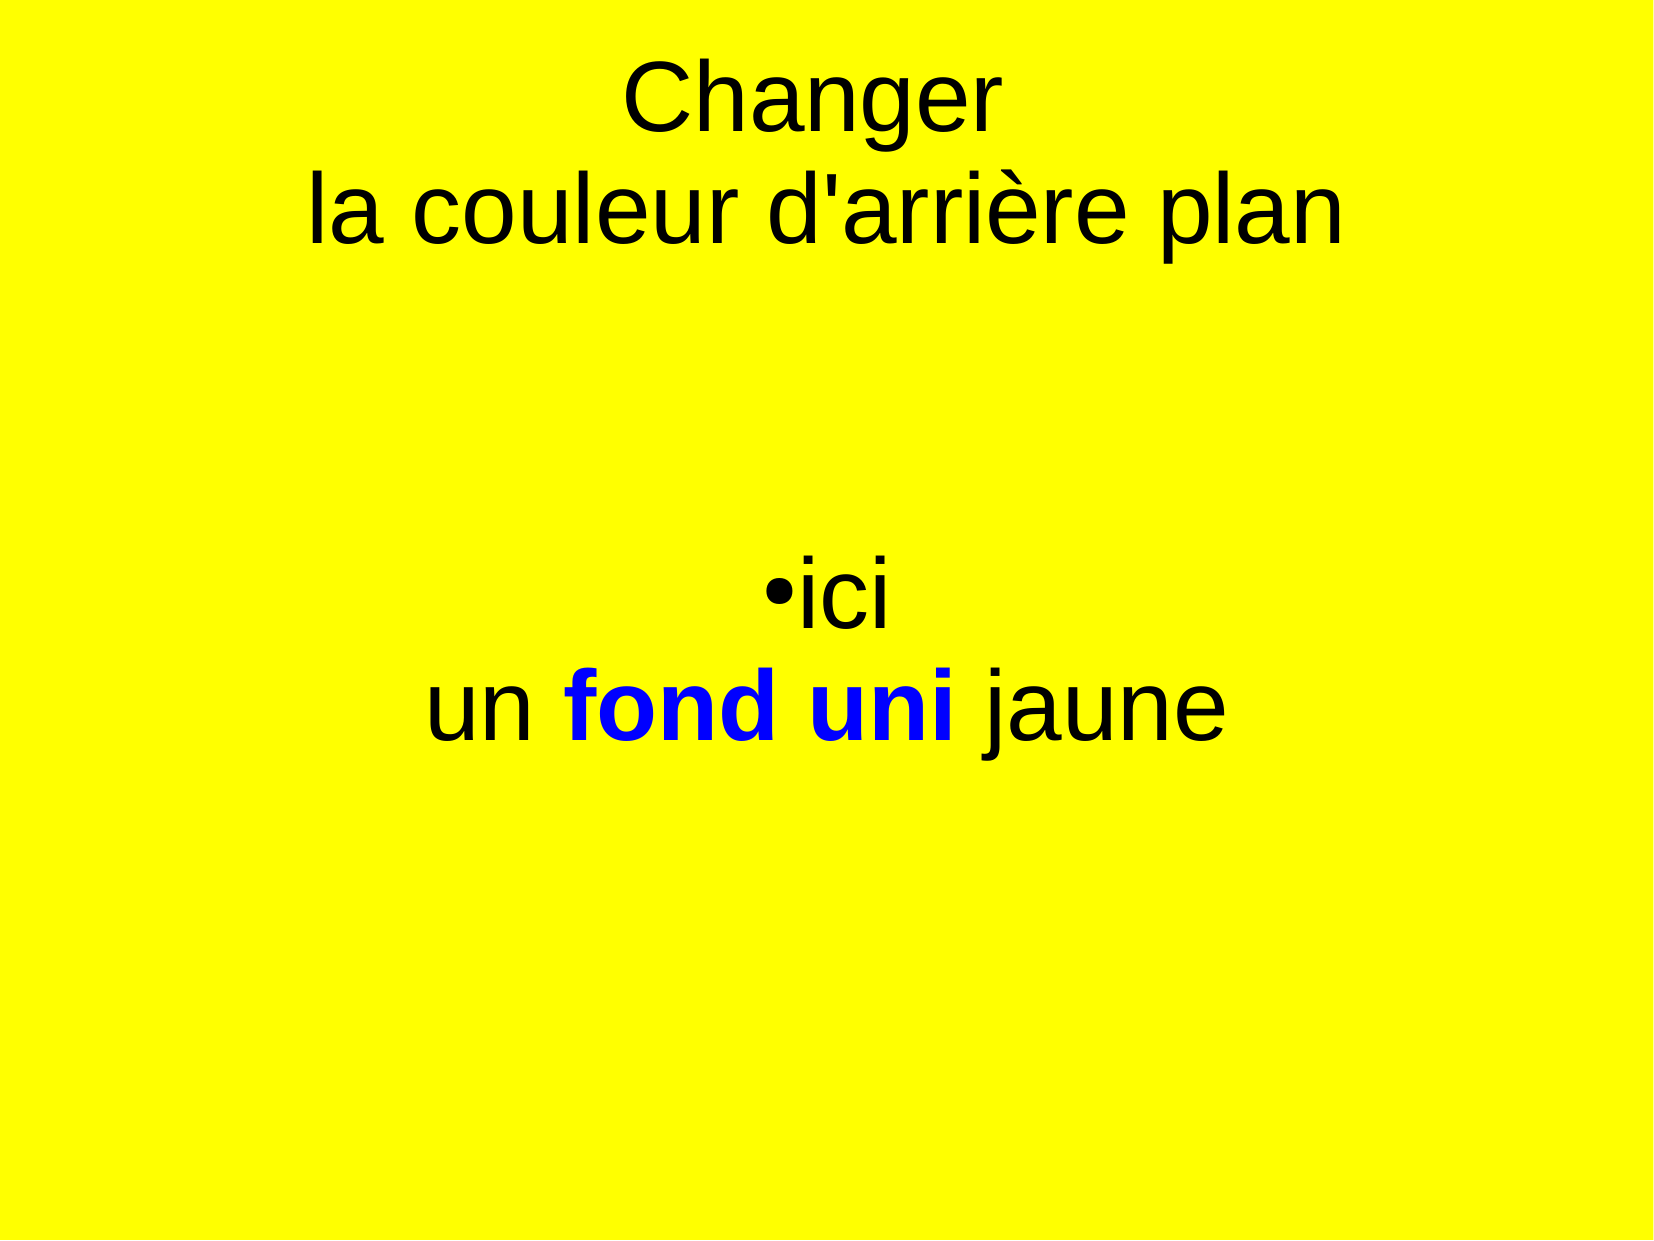

# Changer la couleur d'arrière plan
ici
un fond uni jaune